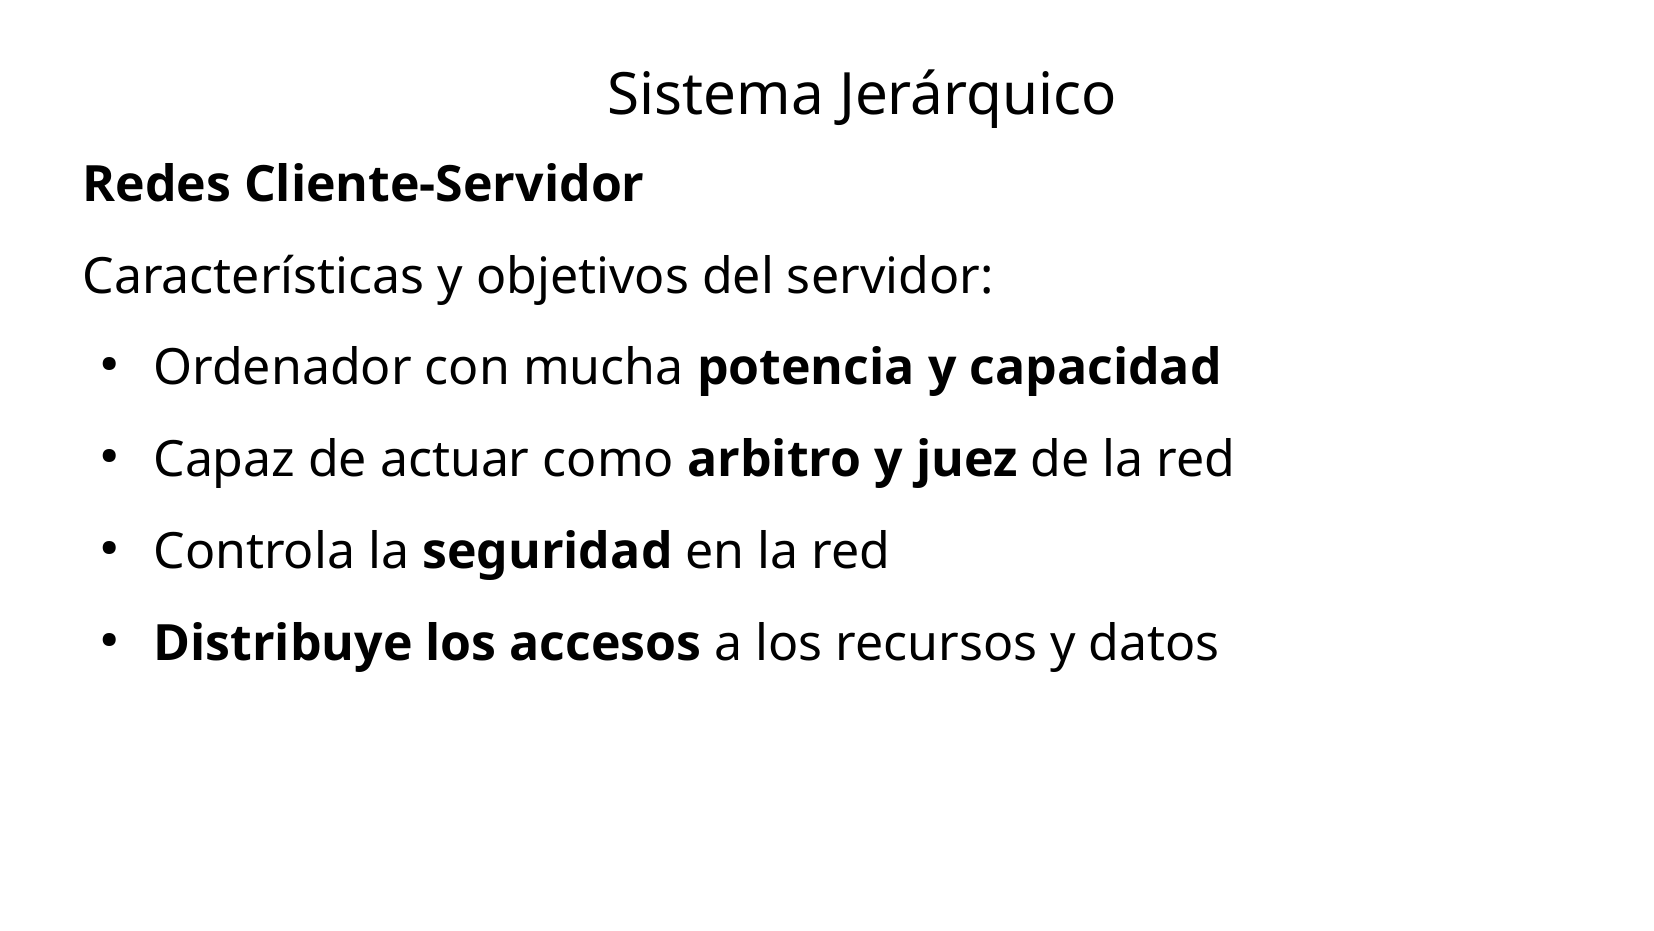

Sistema Jerárquico
# Redes Cliente-Servidor
Características y objetivos del servidor:
Ordenador con mucha potencia y capacidad
Capaz de actuar como arbitro y juez de la red
Controla la seguridad en la red
Distribuye los accesos a los recursos y datos